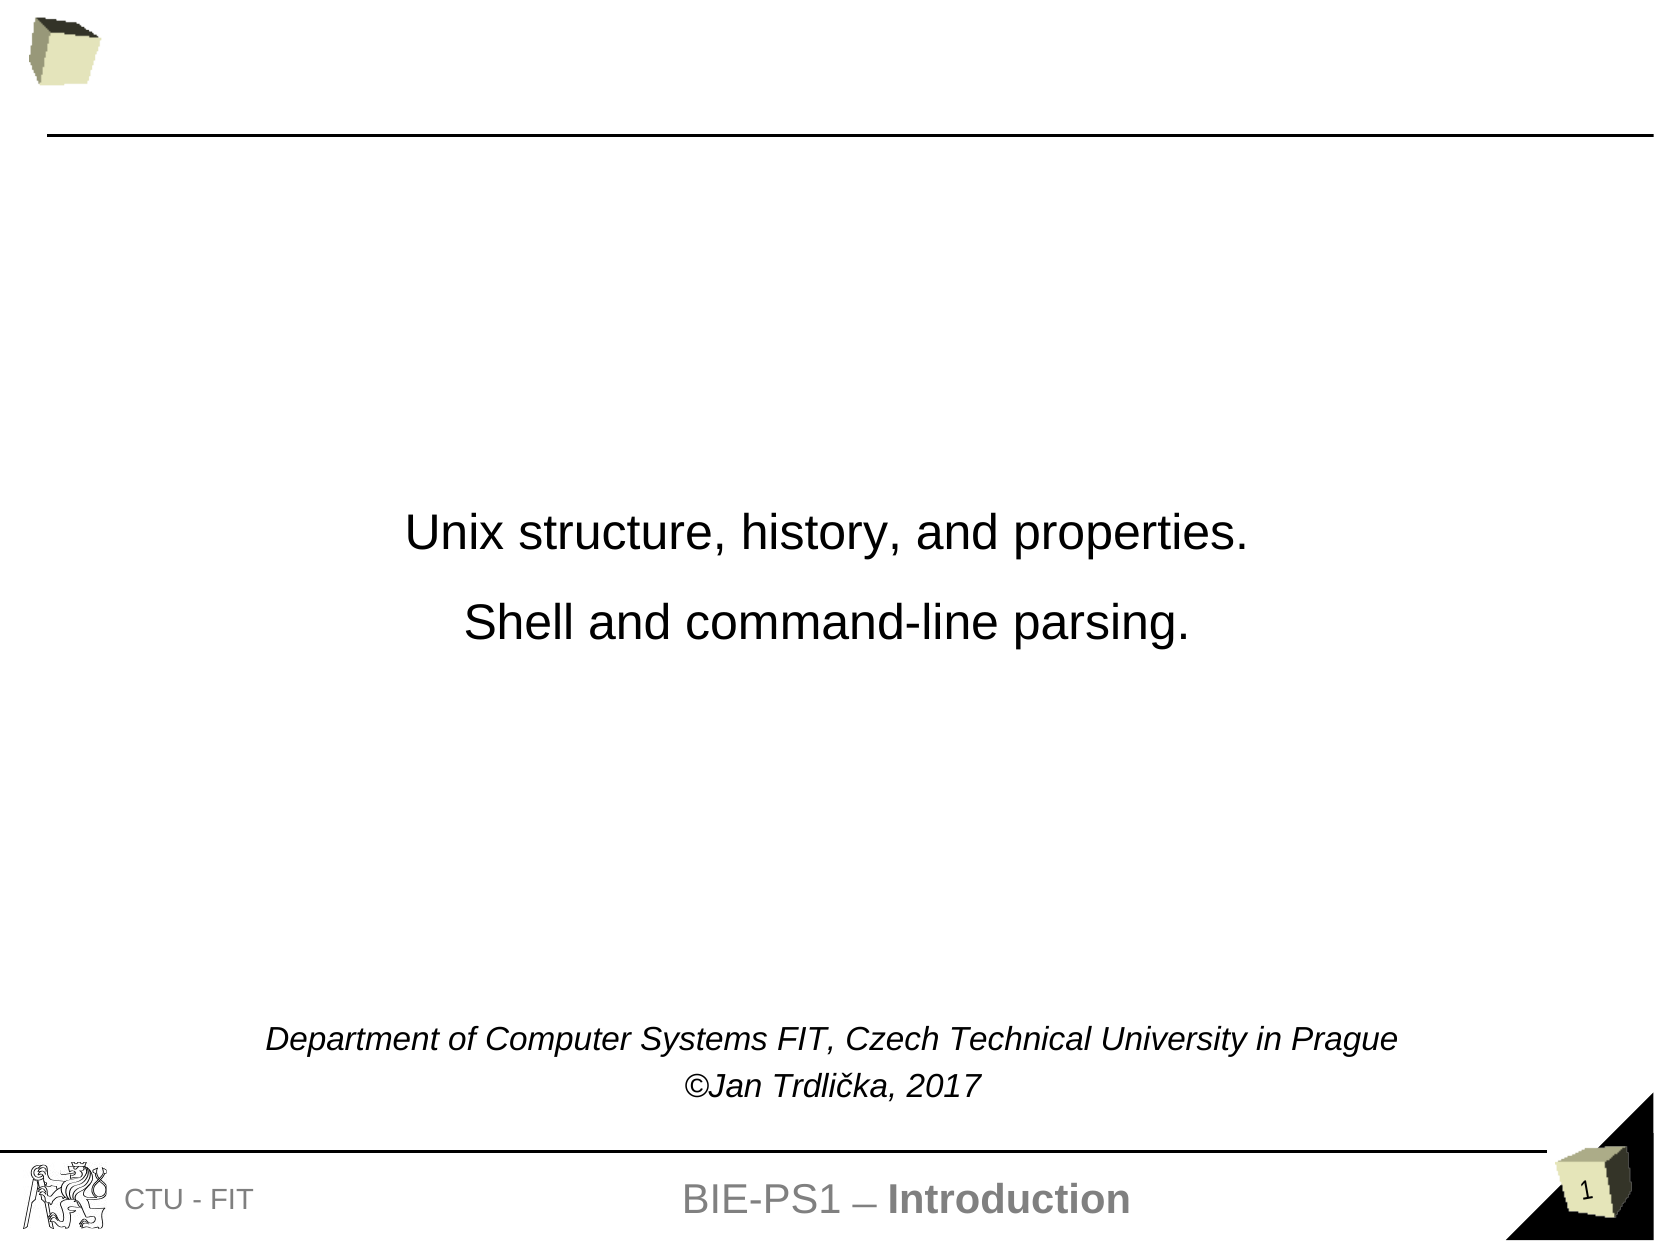

#
Unix structure, history, and properties.
Shell and command-line parsing.
Department of Computer Systems FIT, Czech Technical University in Prague
©Jan Trdlička, 2017